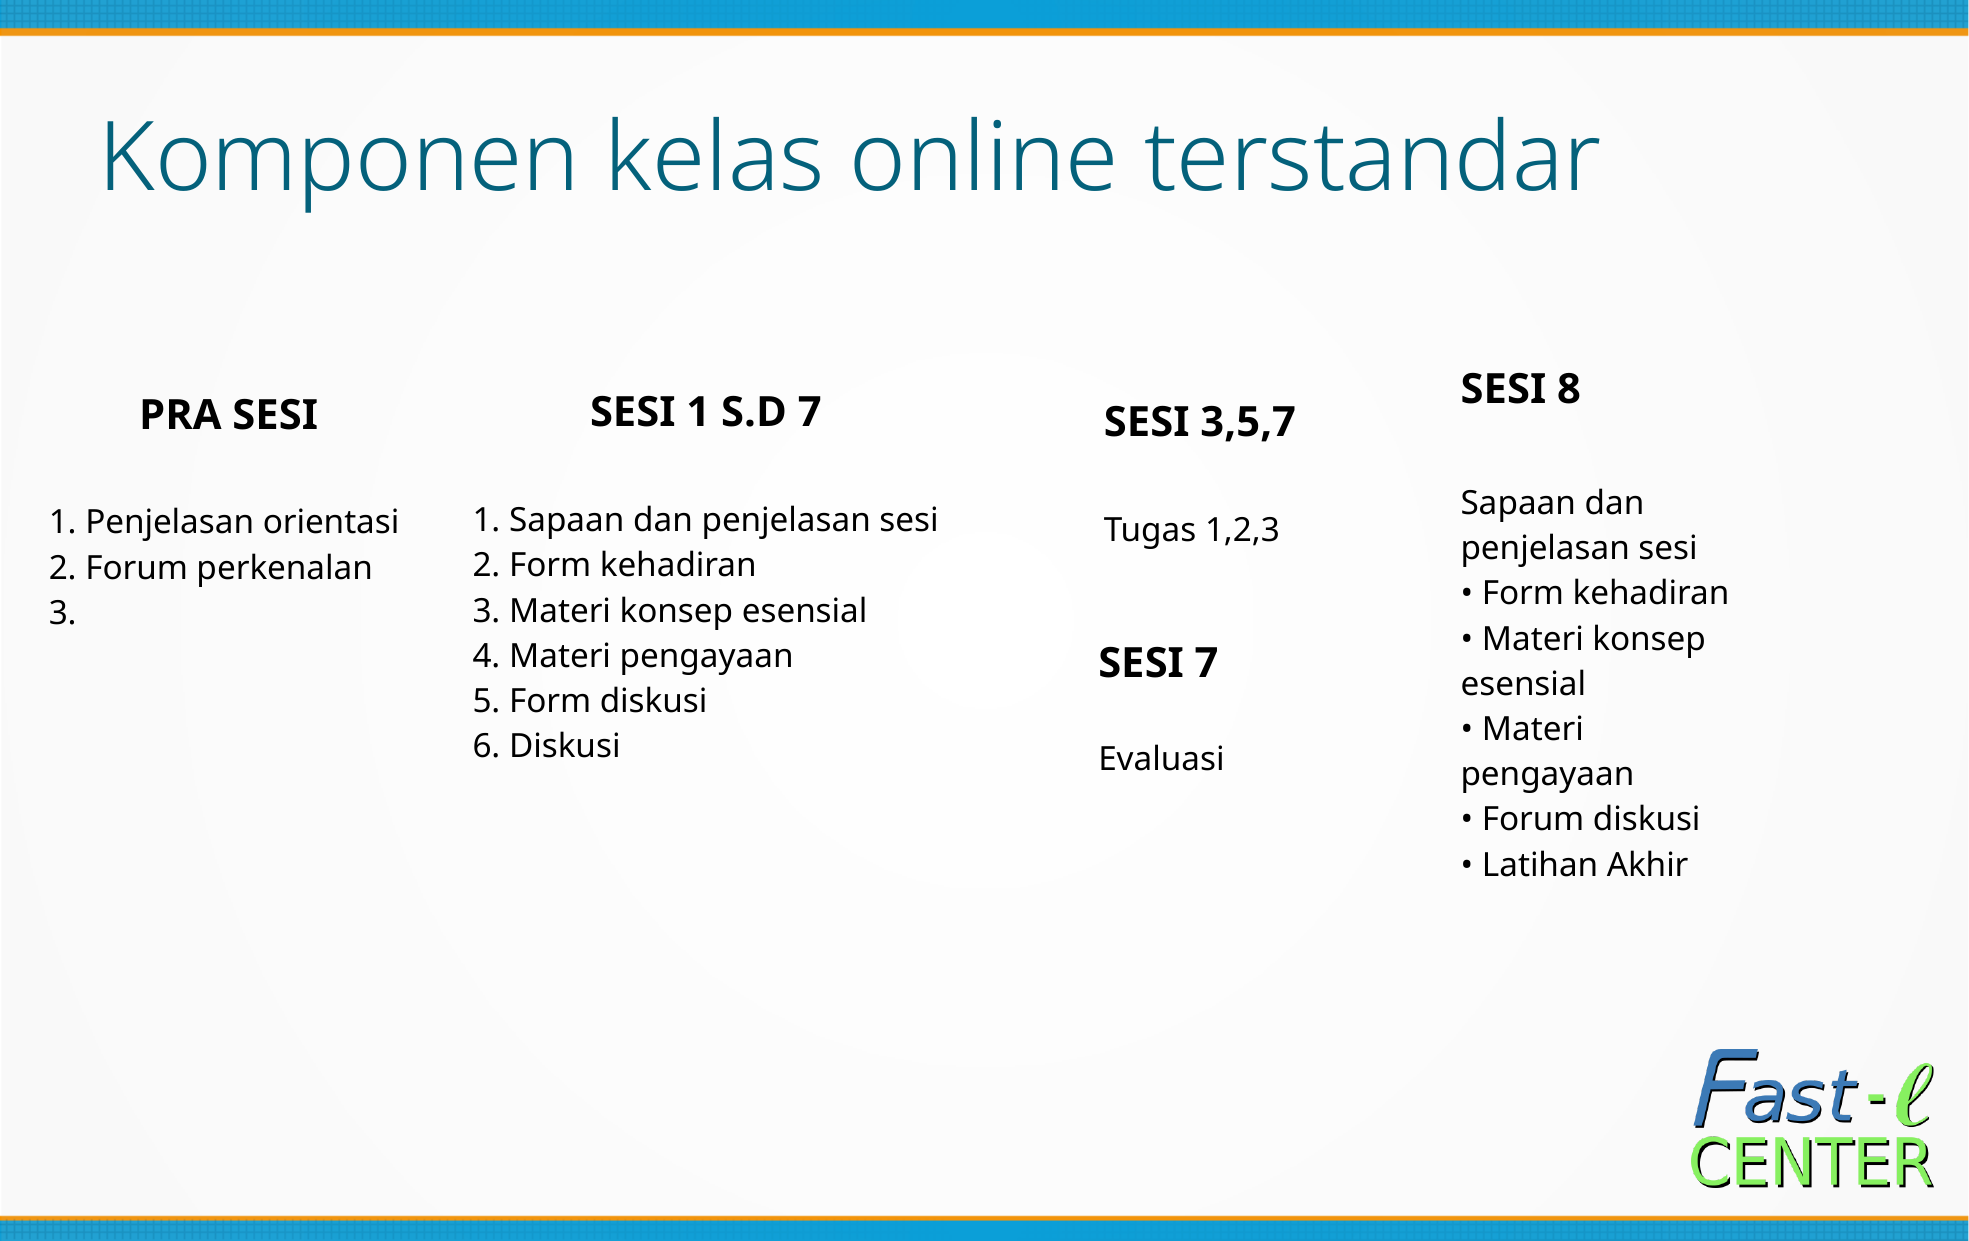

# Komponen kelas online terstandar
SESI 8
Sapaan dan
penjelasan sesi
• Form kehadiran
• Materi konsep
esensial
• Materi
pengayaan
• Forum diskusi
• Latihan Akhir
SESI 1 S.D 7
1. Sapaan dan penjelasan sesi
2. Form kehadiran
3. Materi konsep esensial
4. Materi pengayaan
5. Form diskusi
6. Diskusi
PRA SESI
1. Penjelasan orientasi
2. Forum perkenalan
3.
SESI 3,5,7
Tugas 1,2,3
SESI 7
Evaluasi